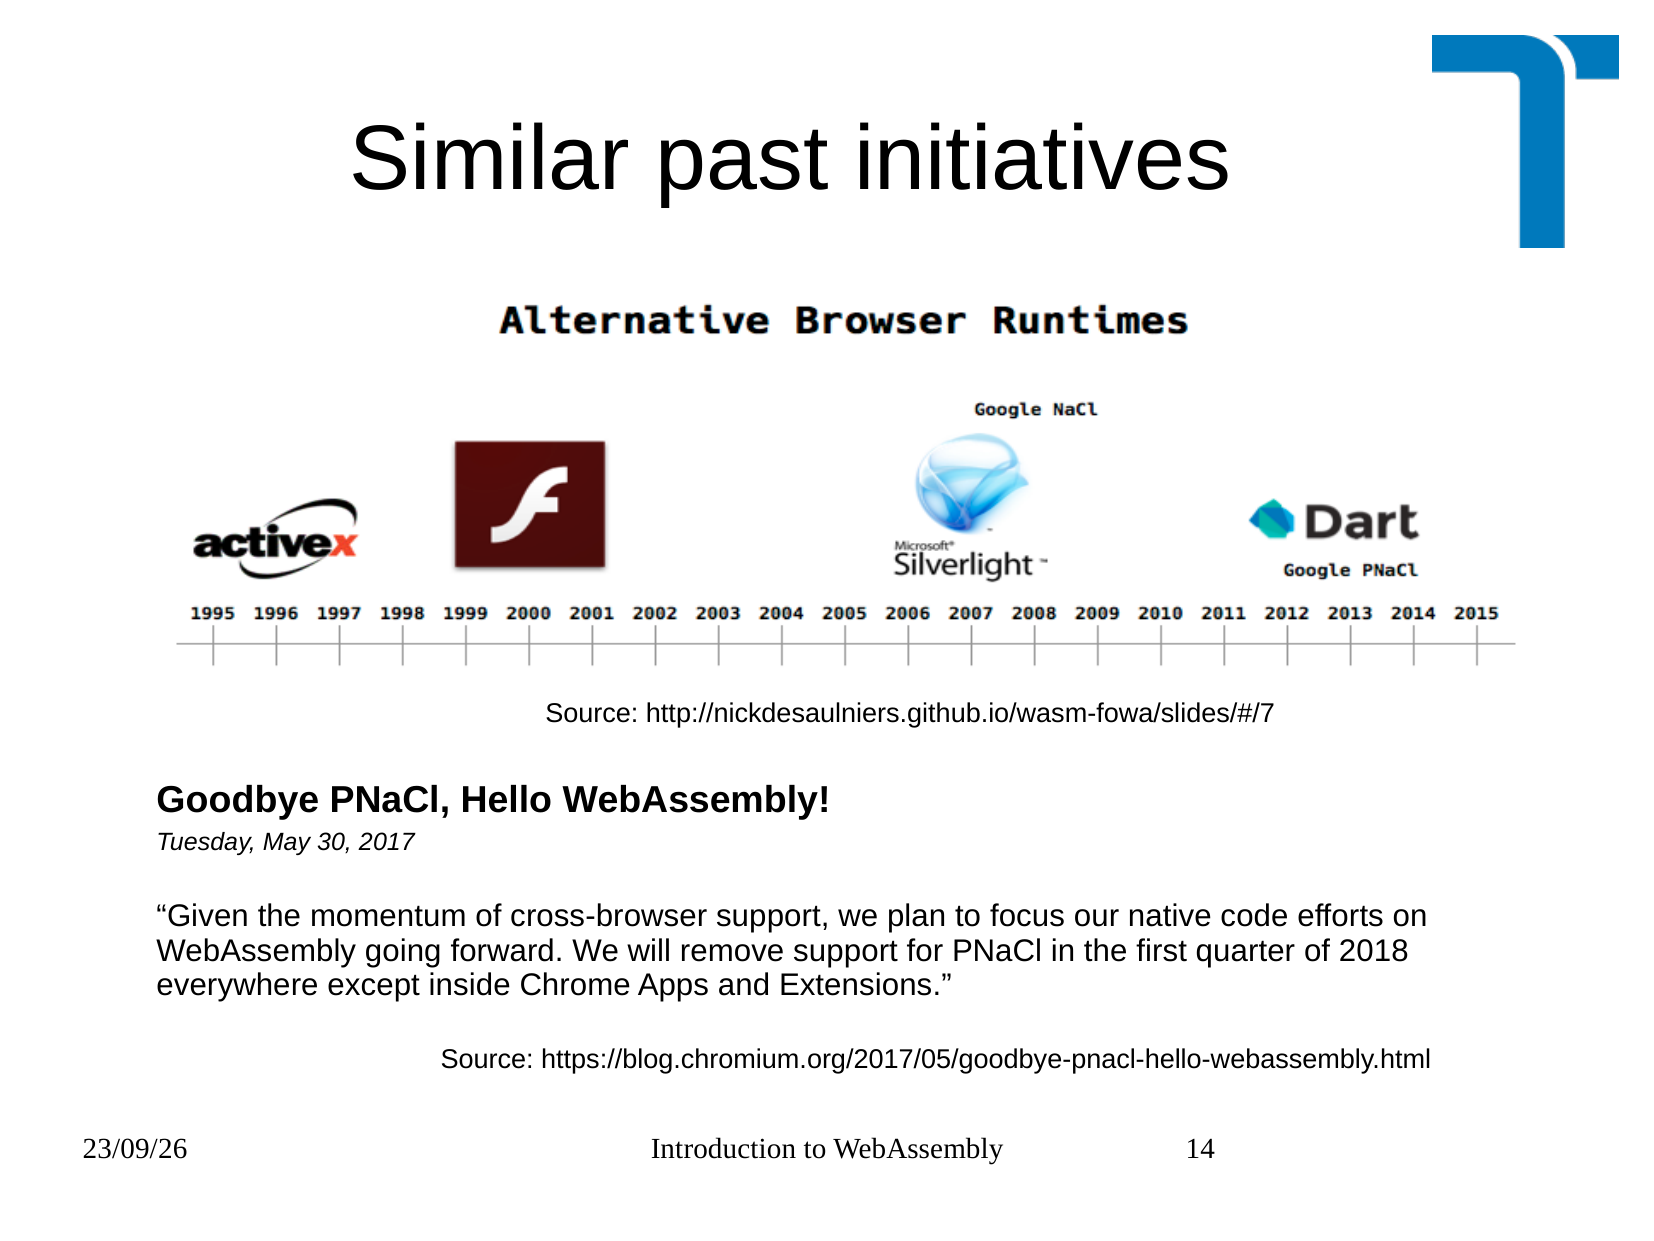

# Similar past initiatives
Source: http://nickdesaulniers.github.io/wasm-fowa/slides/#/7
Goodbye PNaCl, Hello WebAssembly!
Tuesday, May 30, 2017
“Given the momentum of cross-browser support, we plan to focus our native code efforts on WebAssembly going forward. We will remove support for PNaCl in the first quarter of 2018 everywhere except inside Chrome Apps and Extensions.”
Source: https://blog.chromium.org/2017/05/goodbye-pnacl-hello-webassembly.html
Introduction to WebAssembly